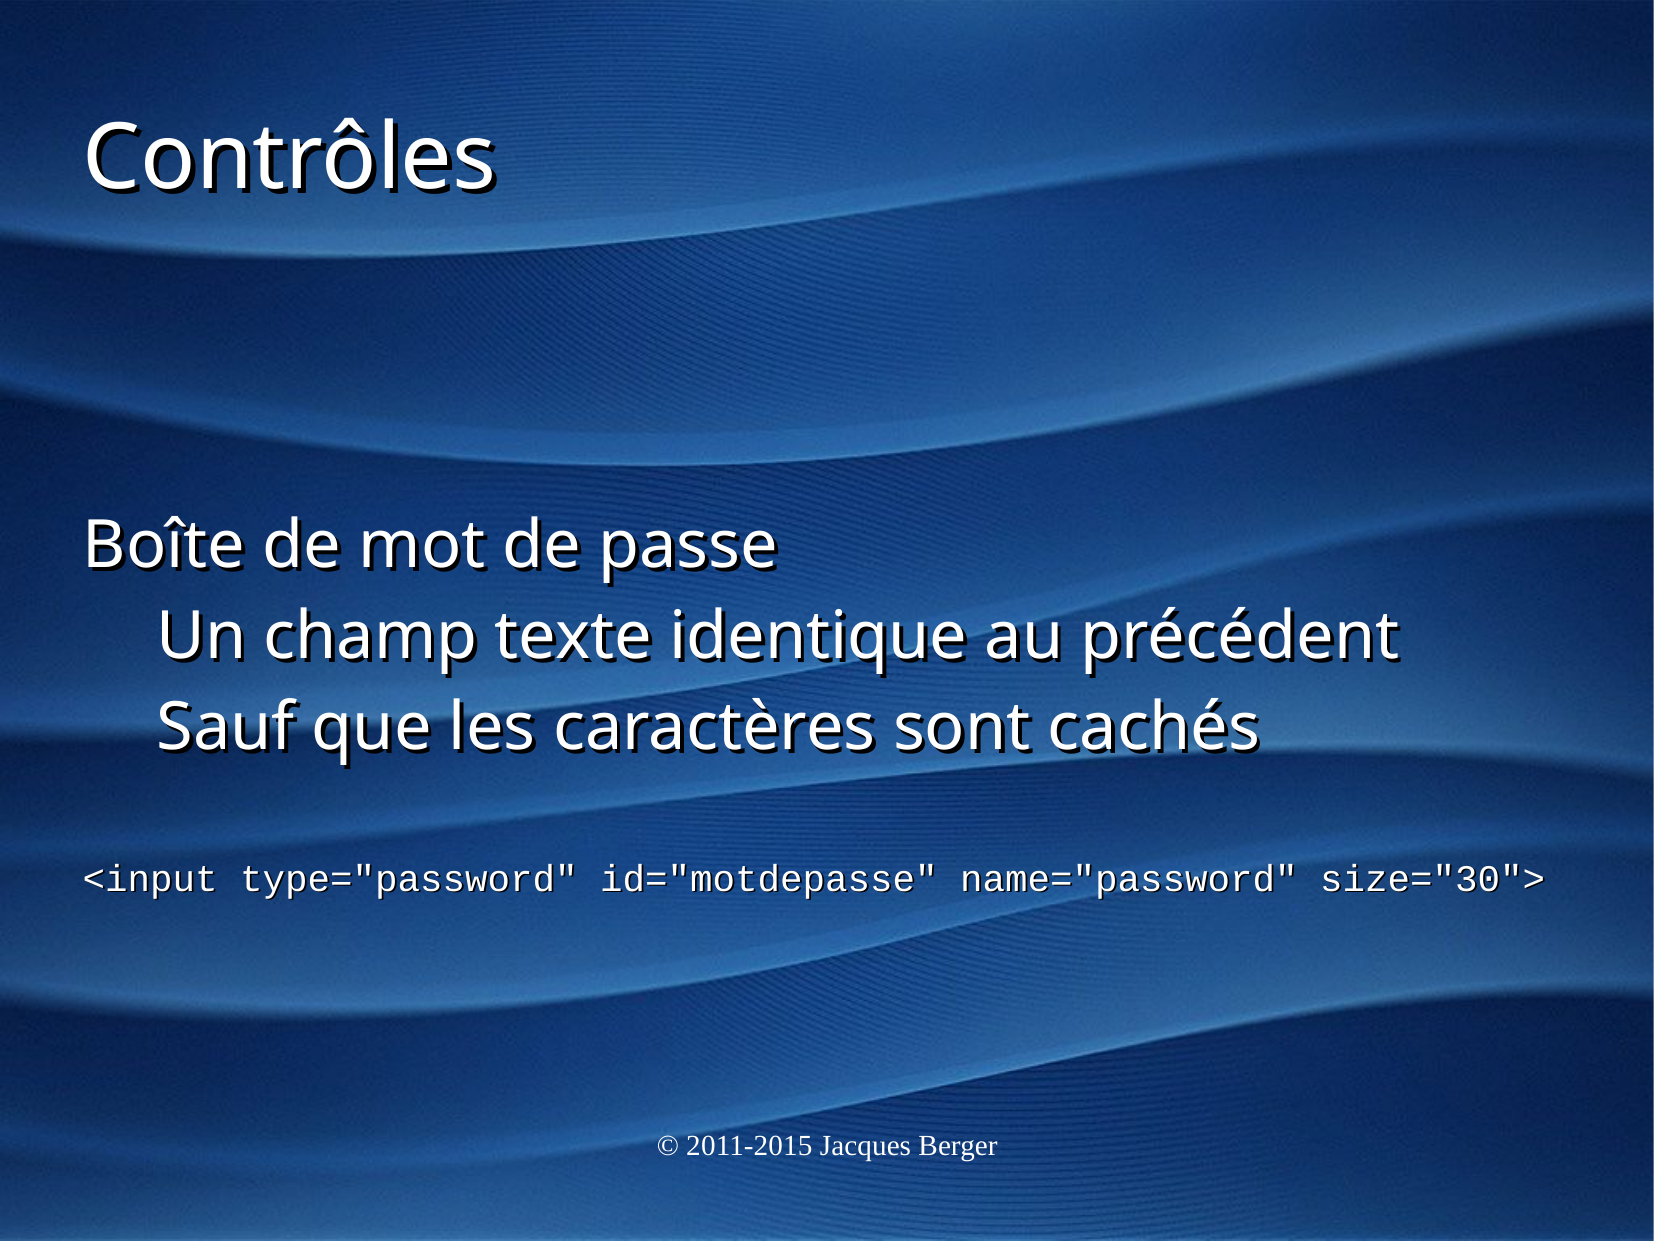

# Contrôles
Boîte de mot de passe
	Un champ texte identique au précédent
	Sauf que les caractères sont cachés
<input type="password" id="motdepasse" name="password" size="30">
© 2011-2015 Jacques Berger